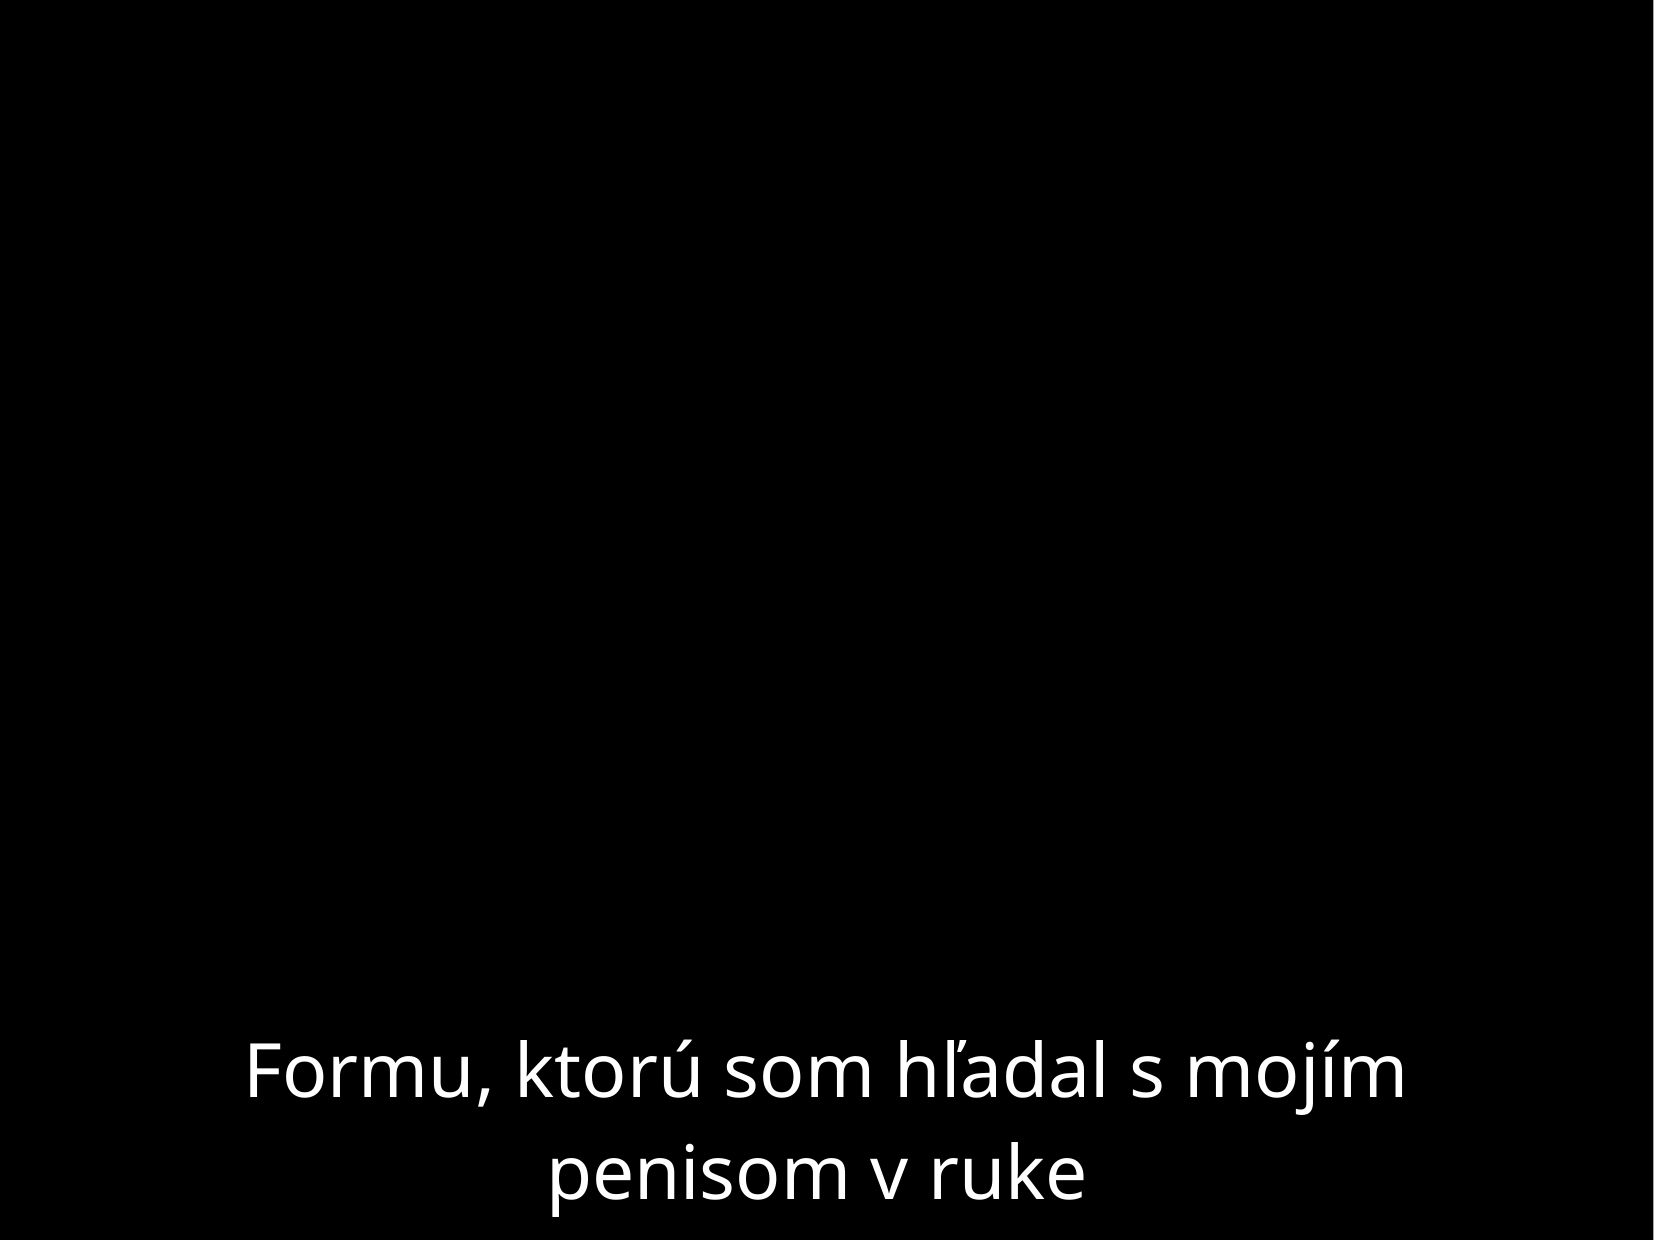

# Formu, ktorú som hľadal s mojím penisom v ruke